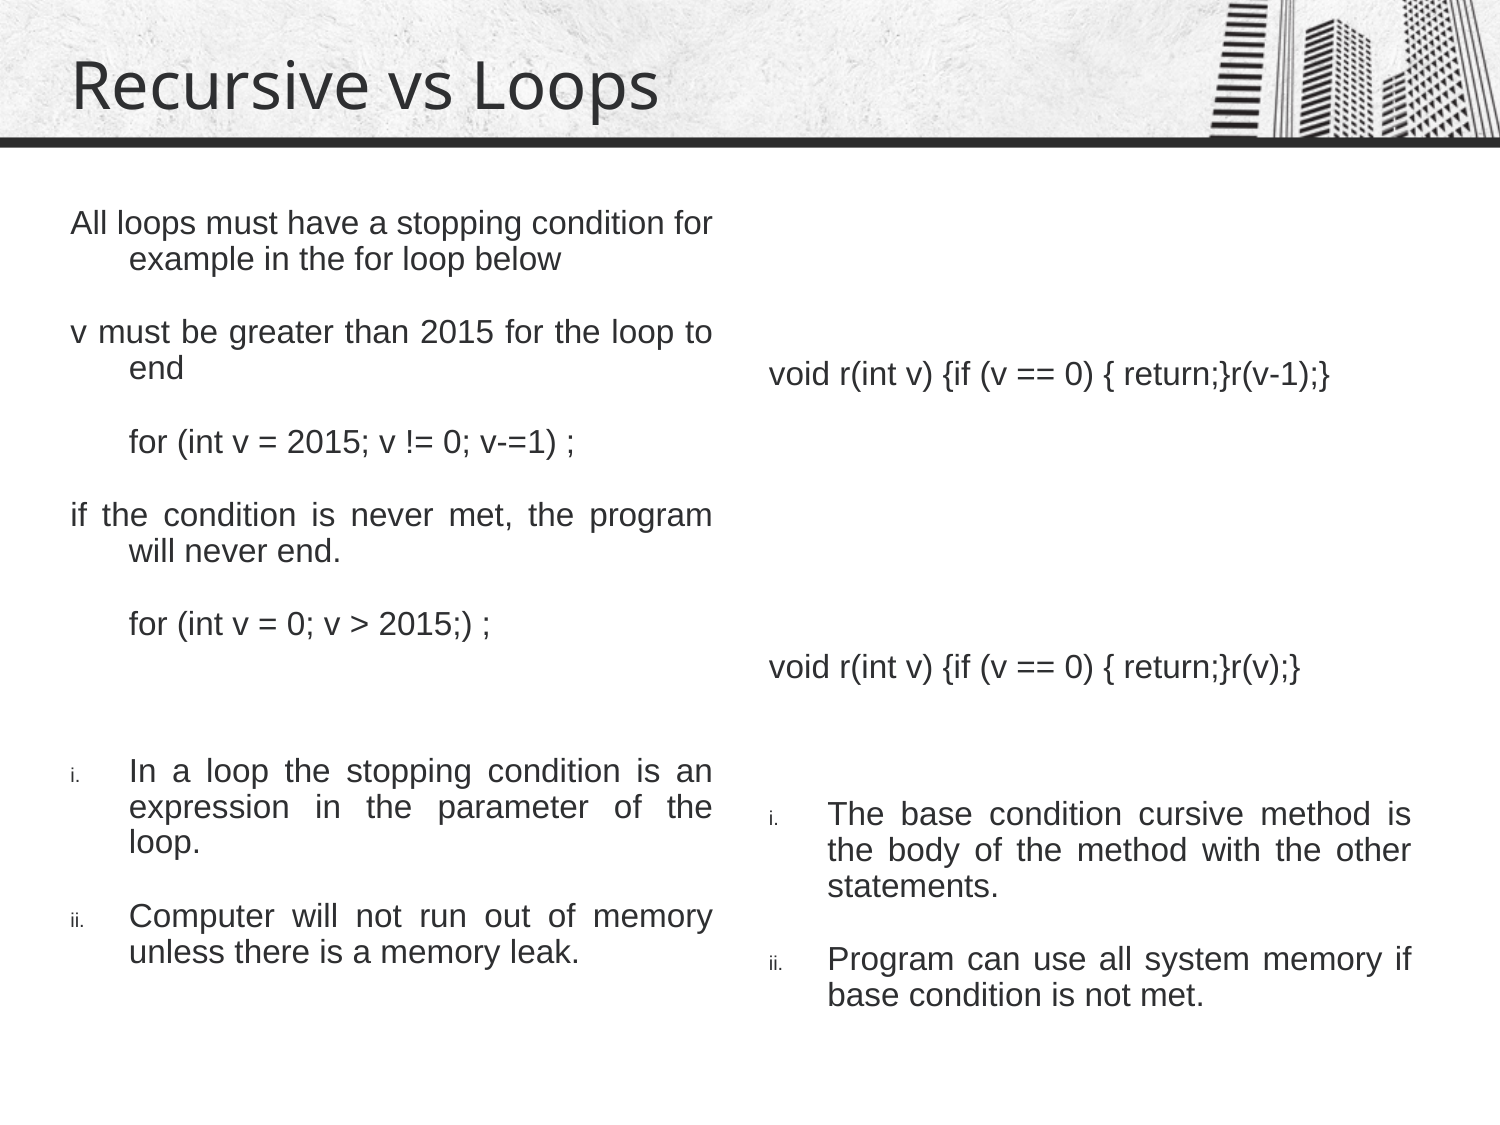

# Recursive vs Loops
All loops must have a stopping condition for example in the for loop below
v must be greater than 2015 for the loop to end
	for (int v = 2015; v != 0; v-=1) ;
if the condition is never met, the program will never end.
	for (int v = 0; v > 2015;) ;
In a loop the stopping condition is an expression in the parameter of the loop.
Computer will not run out of memory unless there is a memory leak.
void r(int v) {if (v == 0) { return;}r(v-1);}
void r(int v) {if (v == 0) { return;}r(v);}
The base condition cursive method is the body of the method with the other statements.
Program can use all system memory if base condition is not met.